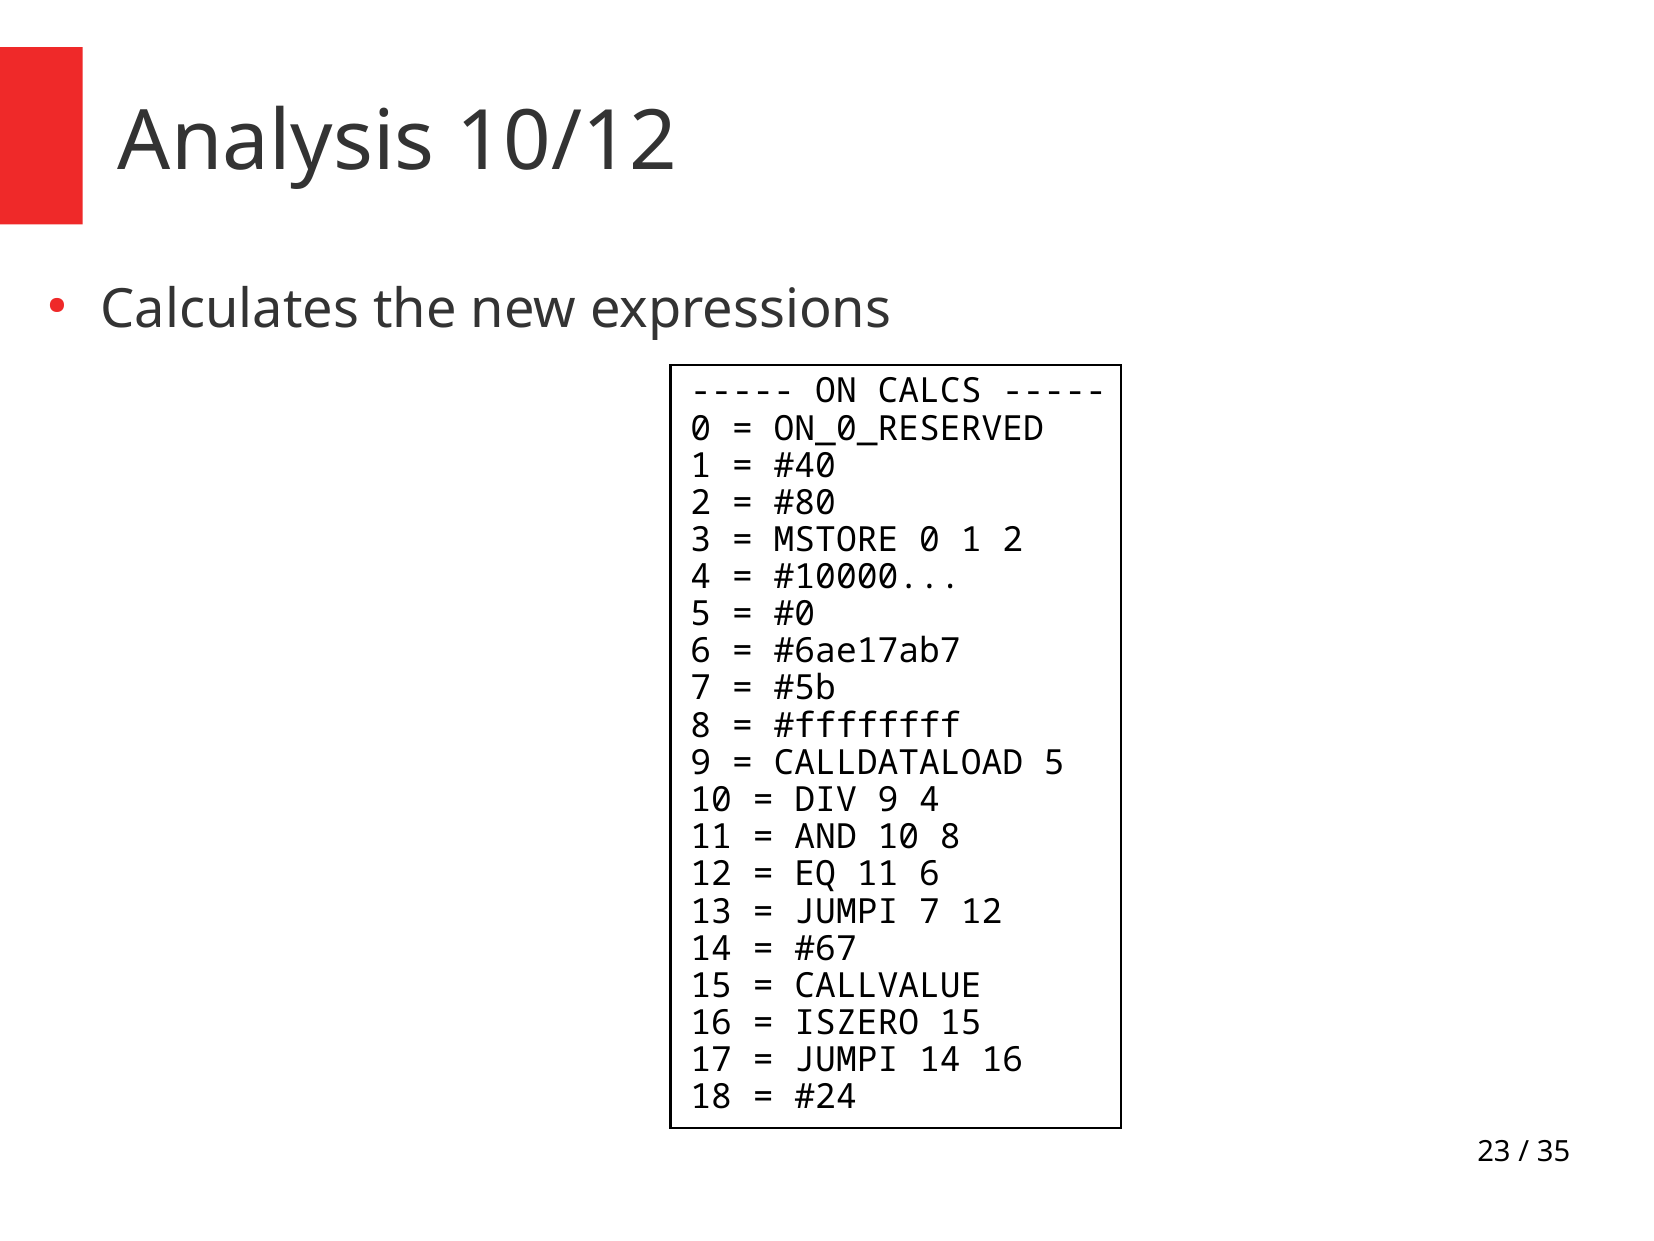

# Analysis 10/12
Calculates the new expressions
23